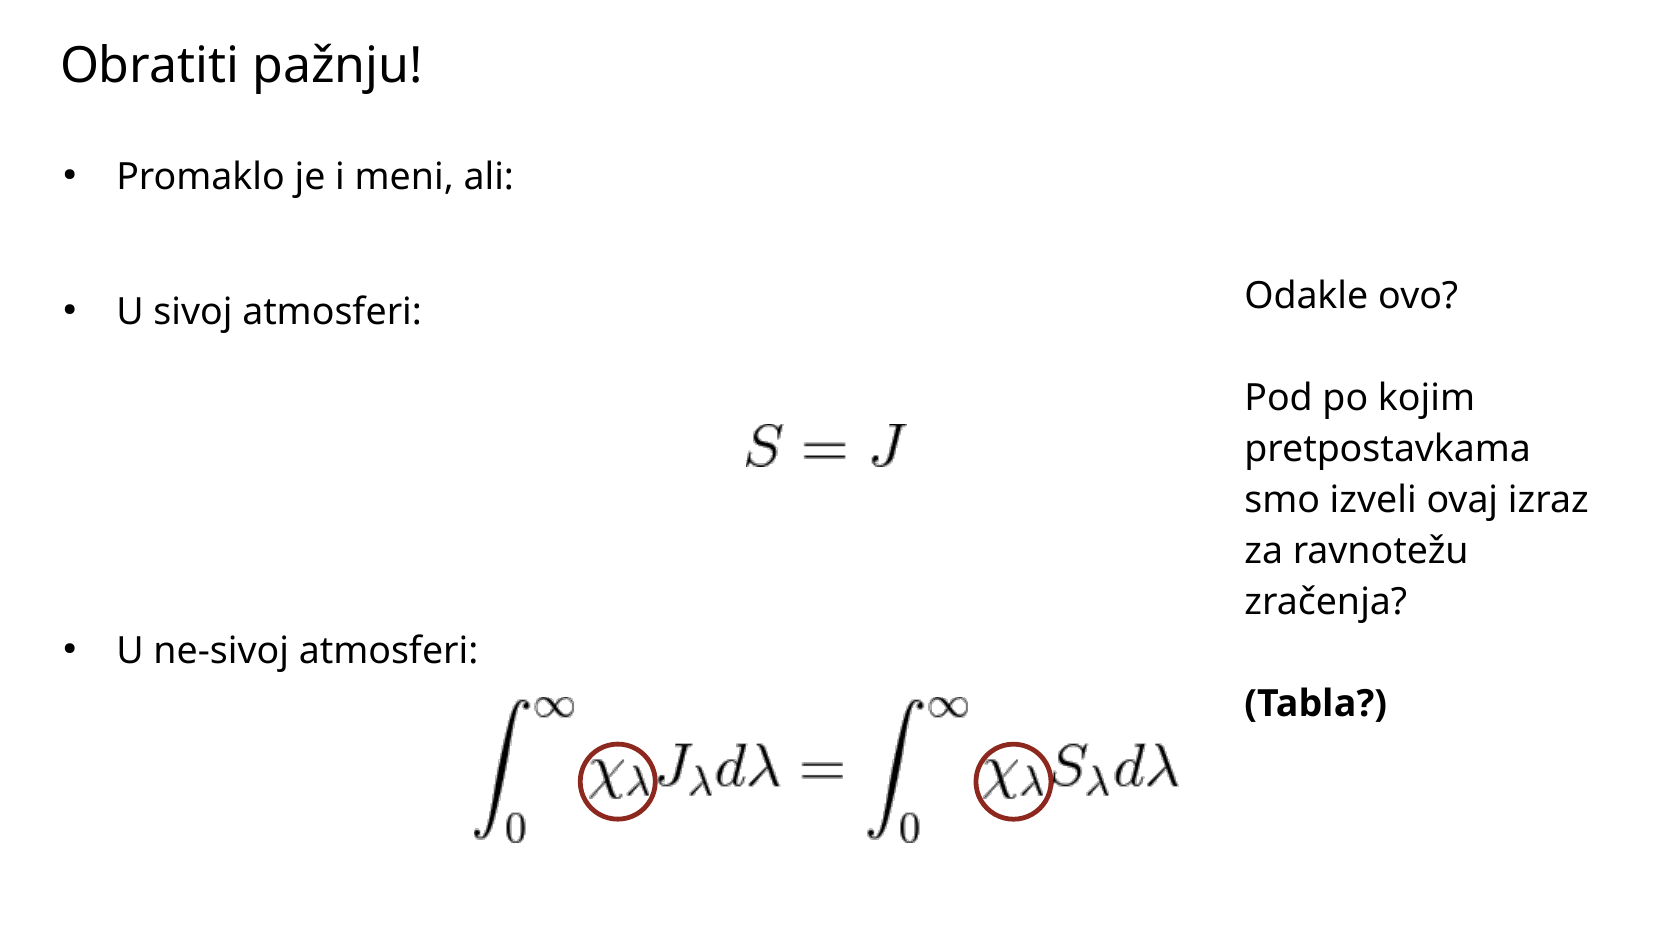

# Obratiti pažnju!
Promaklo je i meni, ali:
U sivoj atmosferi:
U ne-sivoj atmosferi:
Odakle ovo?
Pod po kojim pretpostavkama smo izveli ovaj izraz za ravnotežu zračenja?
(Tabla?)